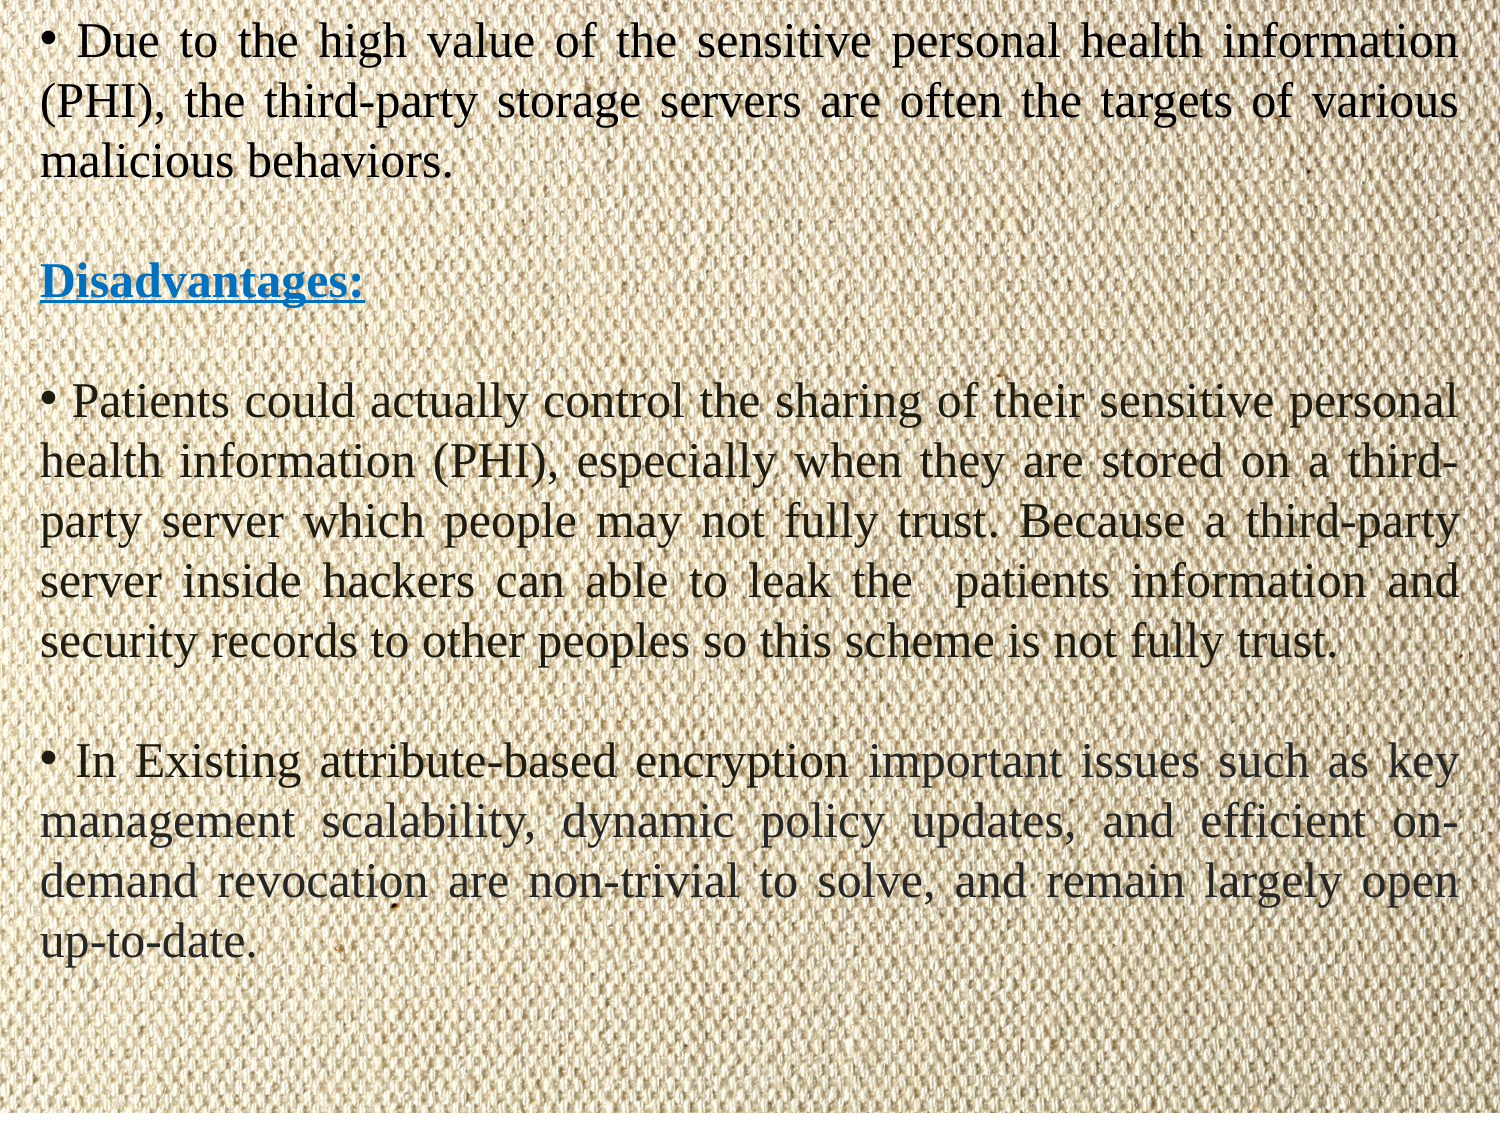

Due to the high value of the sensitive personal health information (PHI), the third-party storage servers are often the targets of various malicious behaviors.
Disadvantages:
 Patients could actually control the sharing of their sensitive personal health information (PHI), especially when they are stored on a third-party server which people may not fully trust. Because a third-party server inside hackers can able to leak the patients information and security records to other peoples so this scheme is not fully trust.
 In Existing attribute-based encryption important issues such as key management scalability, dynamic policy updates, and efficient on-demand revocation are non-trivial to solve, and remain largely open up-to-date.